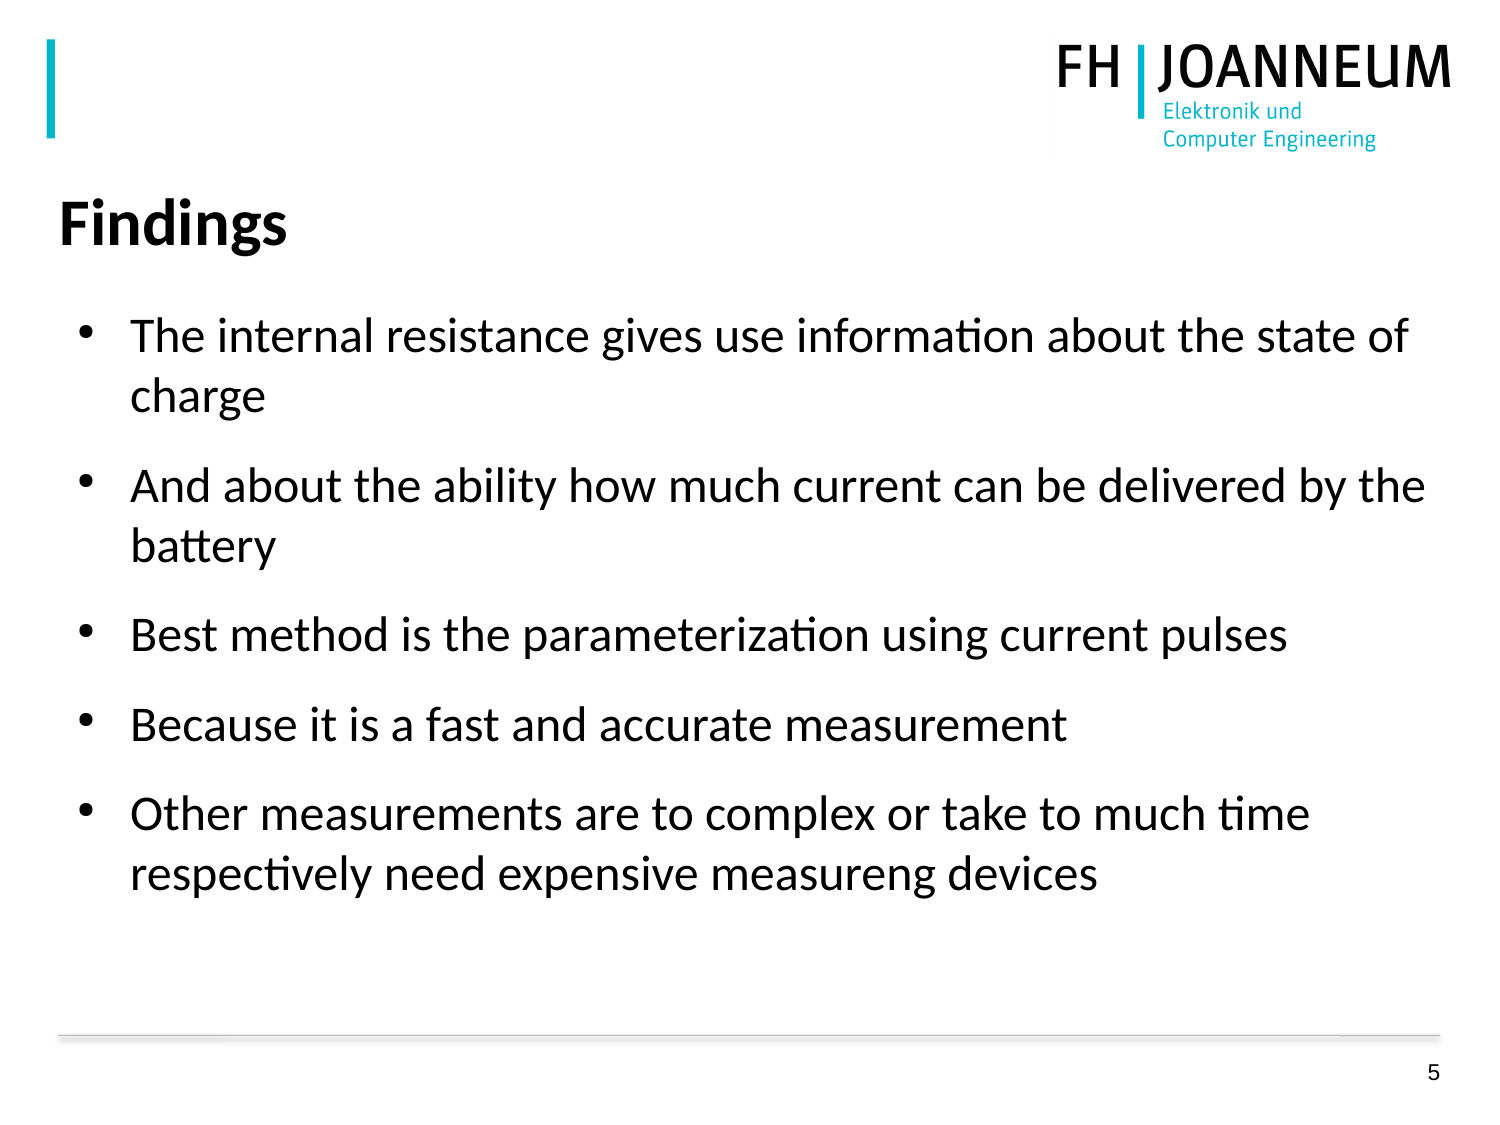

# Findings
The internal resistance gives use information about the state of charge
And about the ability how much current can be delivered by the battery
Best method is the parameterization using current pulses
Because it is a fast and accurate measurement
Other measurements are to complex or take to much time respectively need expensive measureng devices
5